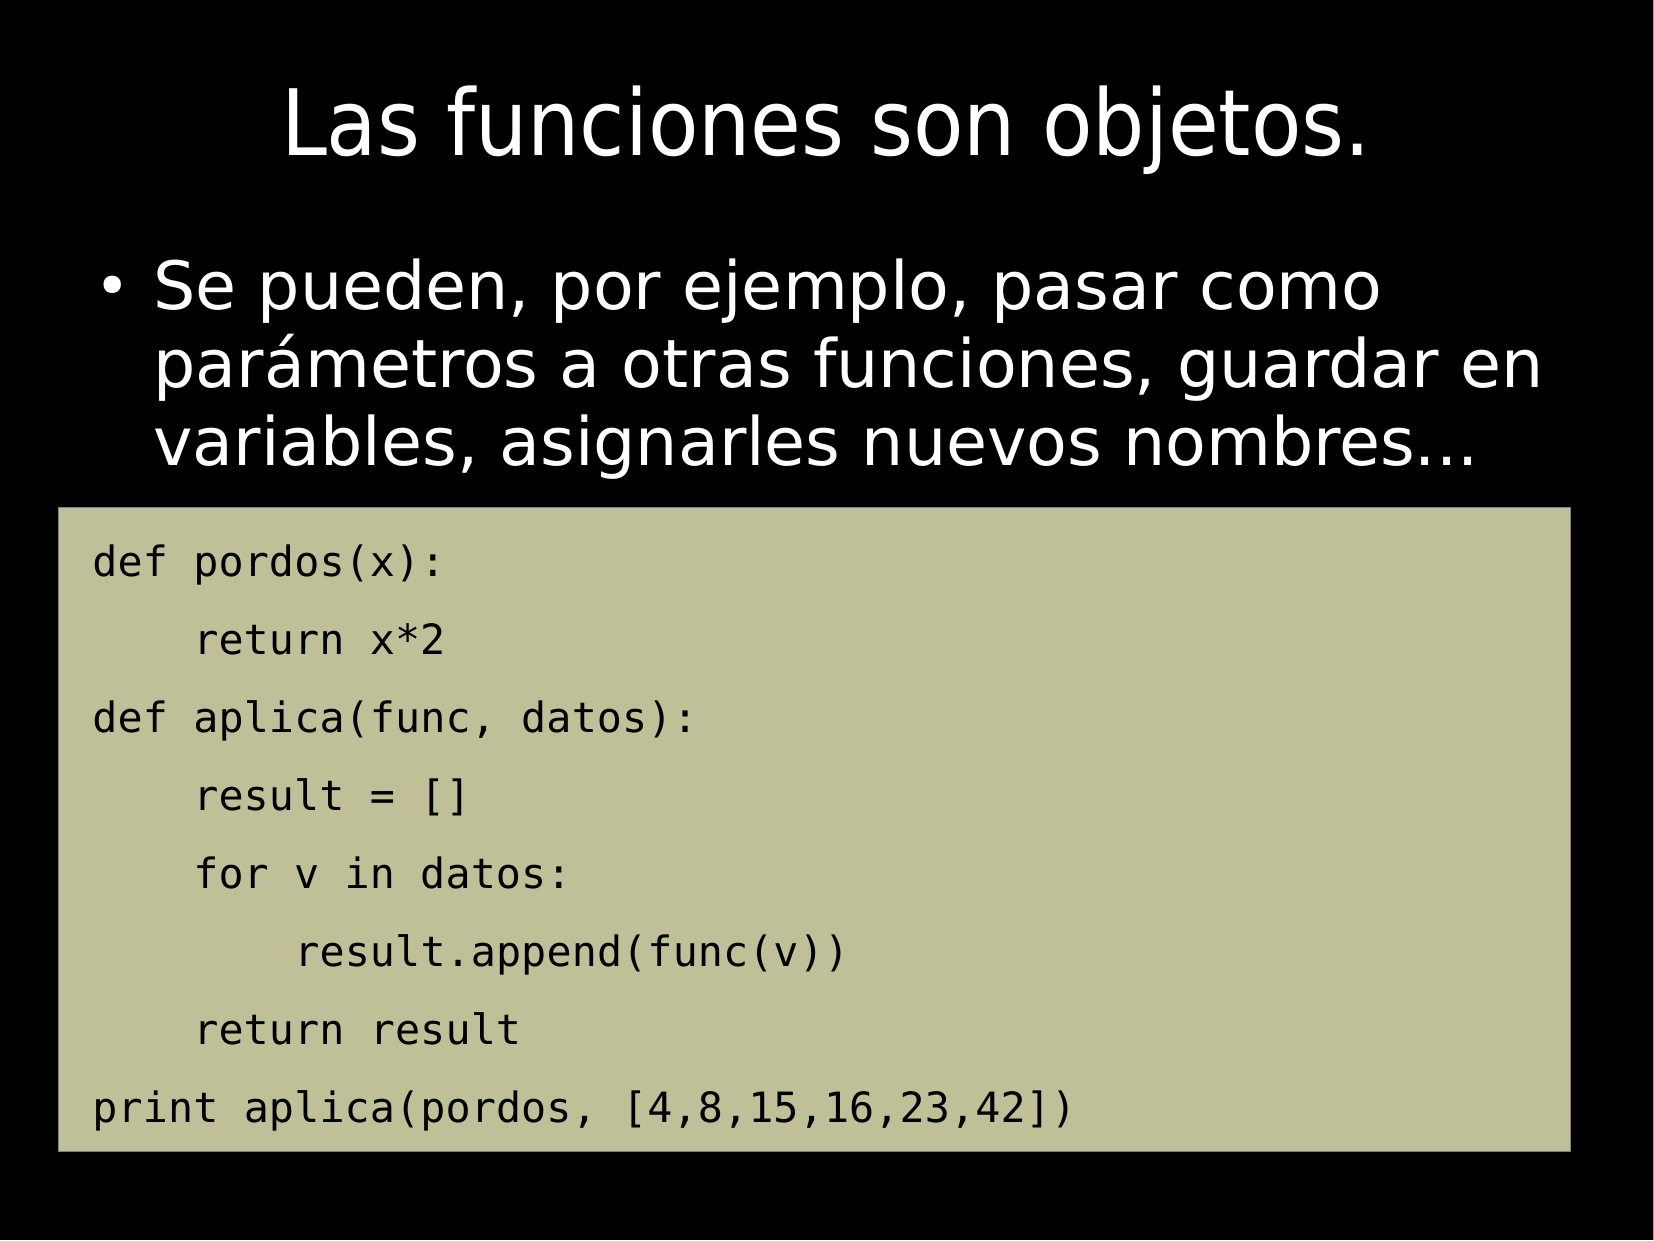

# Las funciones son objetos.
Se pueden, por ejemplo, pasar como parámetros a otras funciones, guardar en variables, asignarles nuevos nombres...
def pordos(x):
 return x*2
def aplica(func, datos):
 result = []
 for v in datos:
 result.append(func(v))
 return result
print aplica(pordos, [4,8,15,16,23,42])